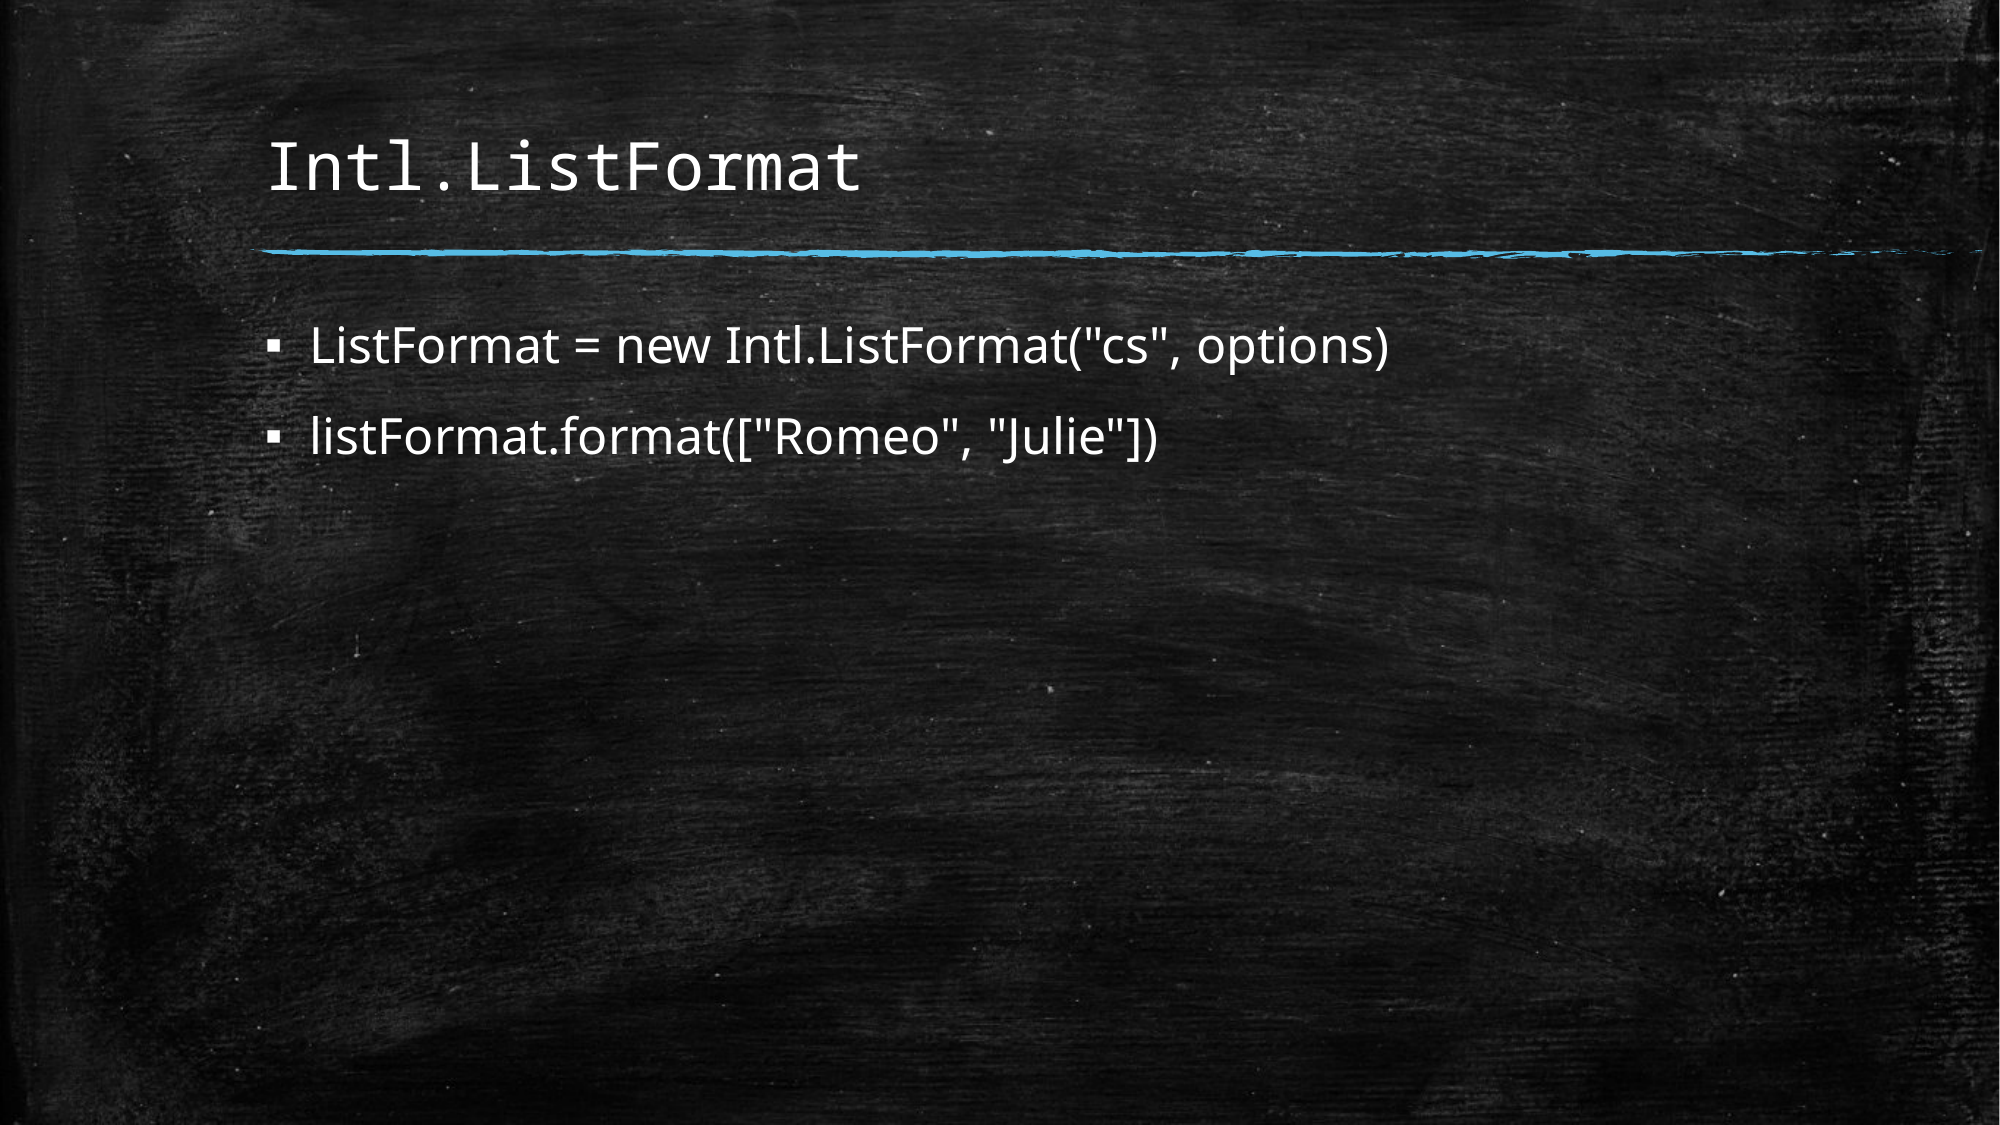

# Intl.ListFormat
ListFormat = new Intl.ListFormat("cs", options)
listFormat.format(["Romeo", "Julie"])